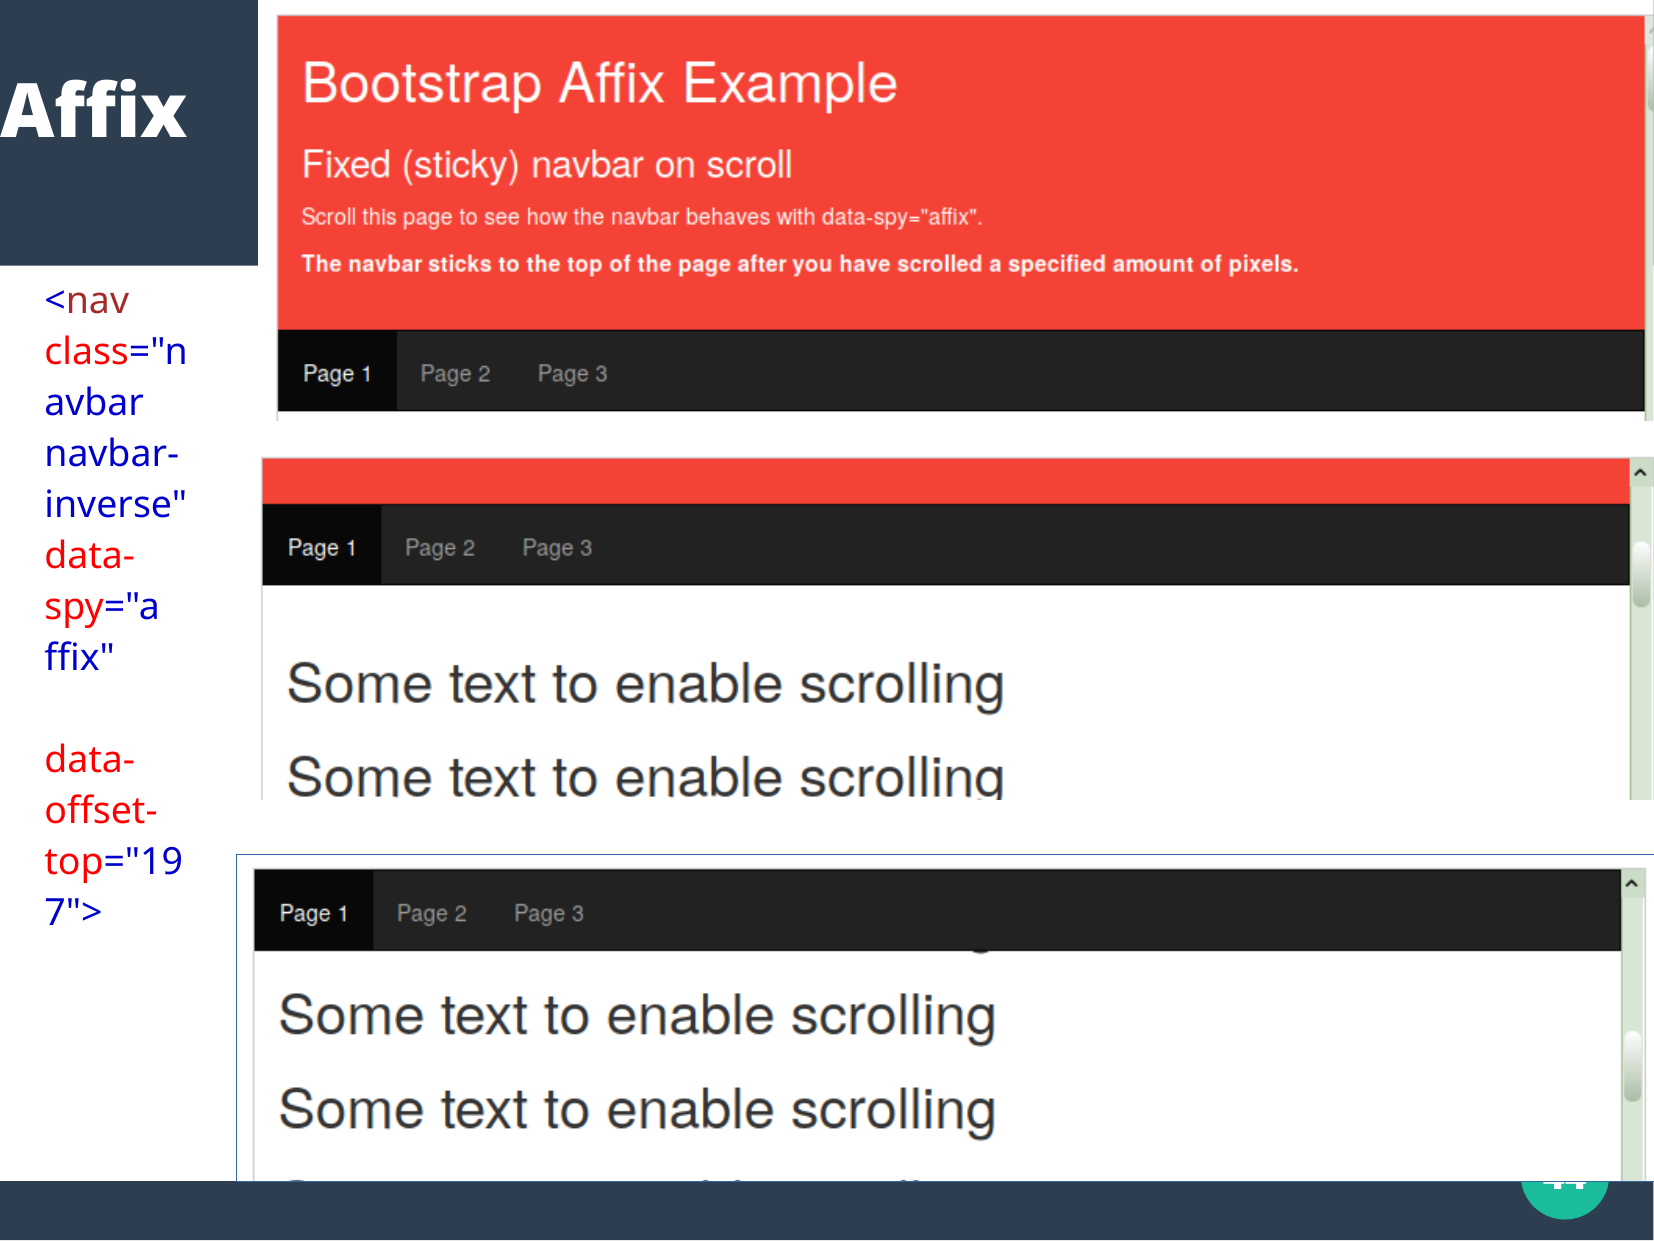

# Affix
<nav class="navbar navbar-inverse"
data-spy="affix"
data-offset-top="197">
44